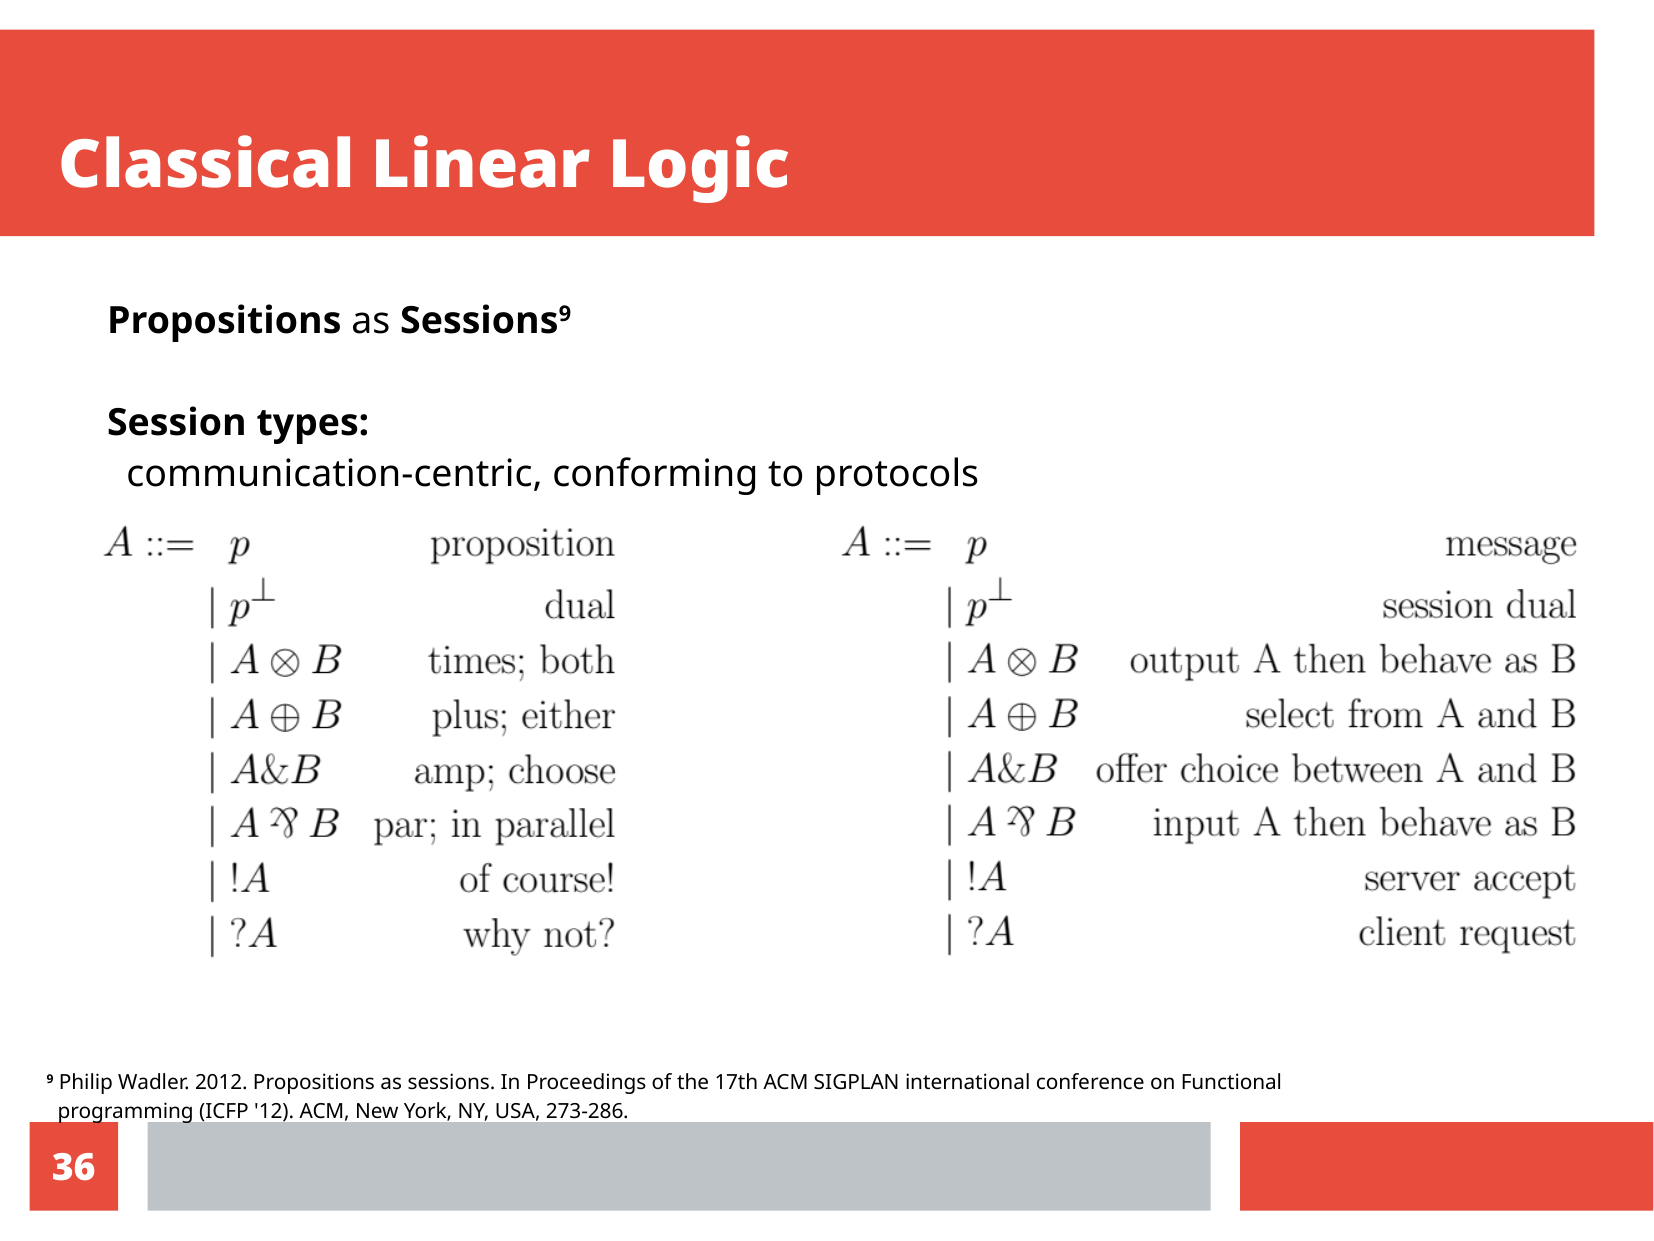

# Classical Linear Logic
Propositions as Sessions9
Session types:
 communication-centric, conforming to protocols
9 Philip Wadler. 2012. Propositions as sessions. In Proceedings of the 17th ACM SIGPLAN international conference on Functional
 programming (ICFP '12). ACM, New York, NY, USA, 273-286.
36